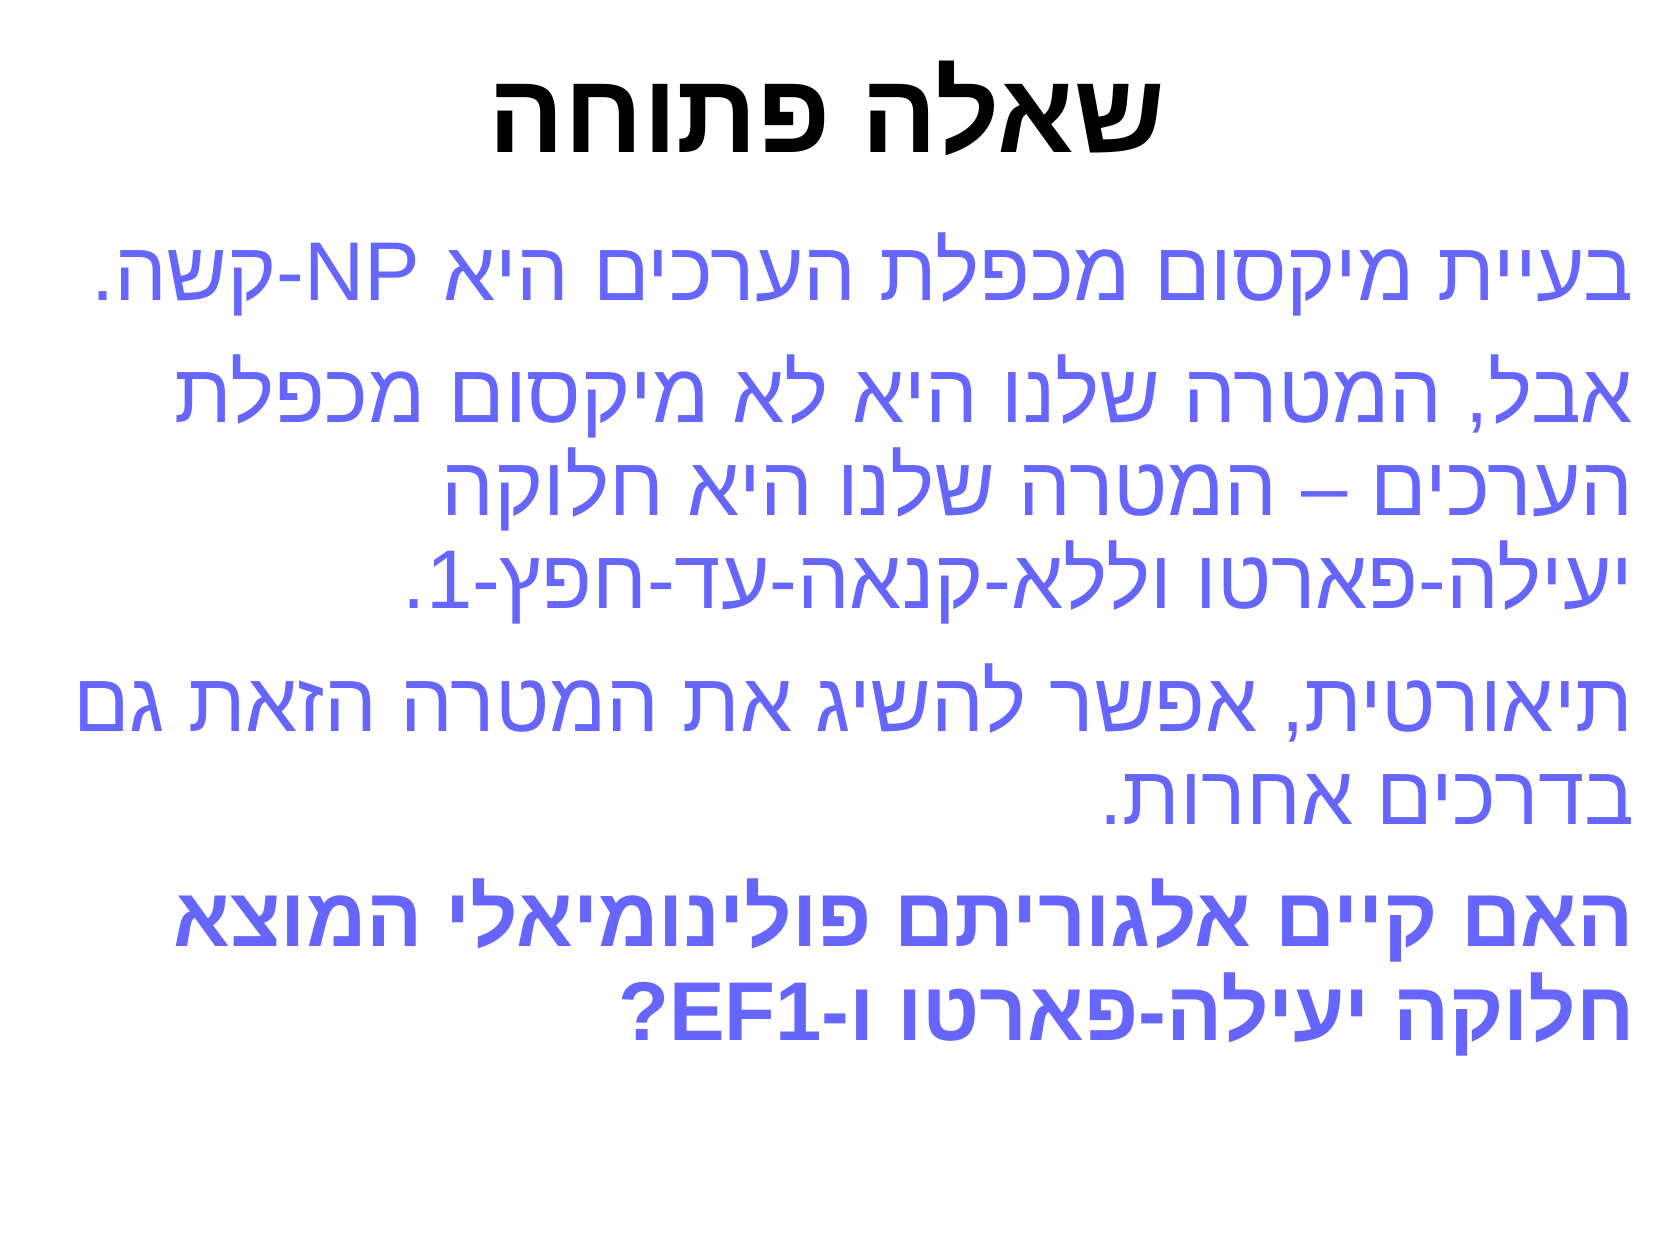

# שאלה פתוחה
בעיית מיקסום מכפלת הערכים היא NP-קשה.
אבל, המטרה שלנו היא לא מיקסום מכפלת הערכים – המטרה שלנו היא חלוקה יעילה-פארטו וללא-קנאה-עד-חפץ-1.
תיאורטית, אפשר להשיג את המטרה הזאת גם בדרכים אחרות.
האם קיים אלגוריתם פולינומיאלי המוצא חלוקה יעילה-פארטו ו-EF1?